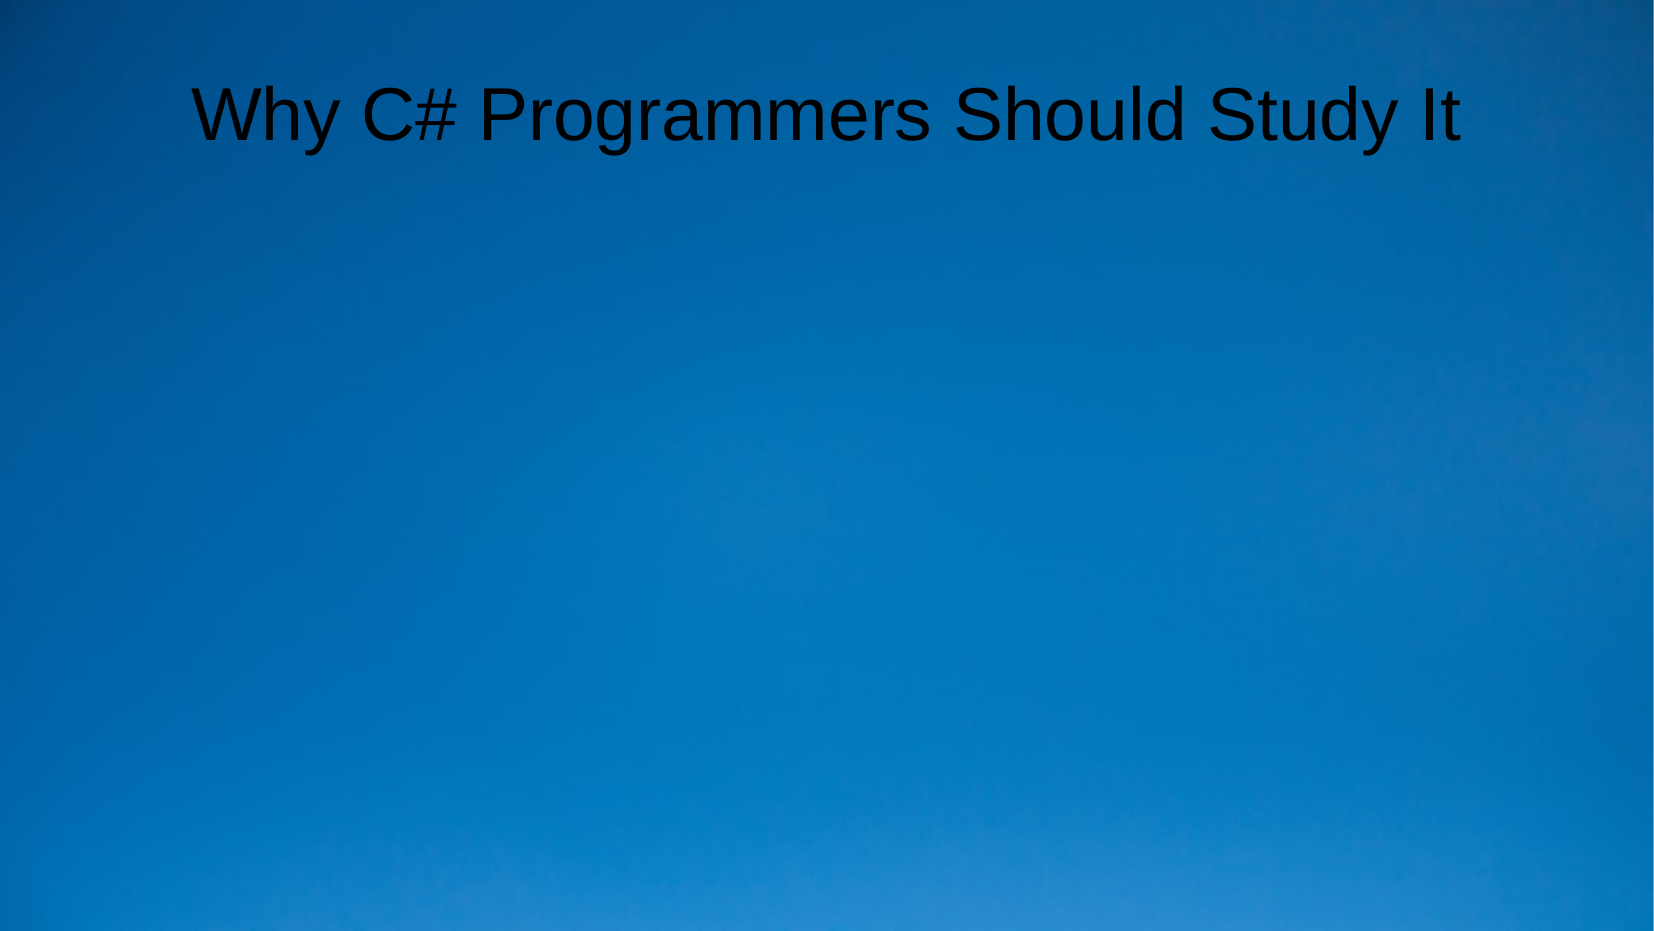

# Why C# Programmers Should Study It